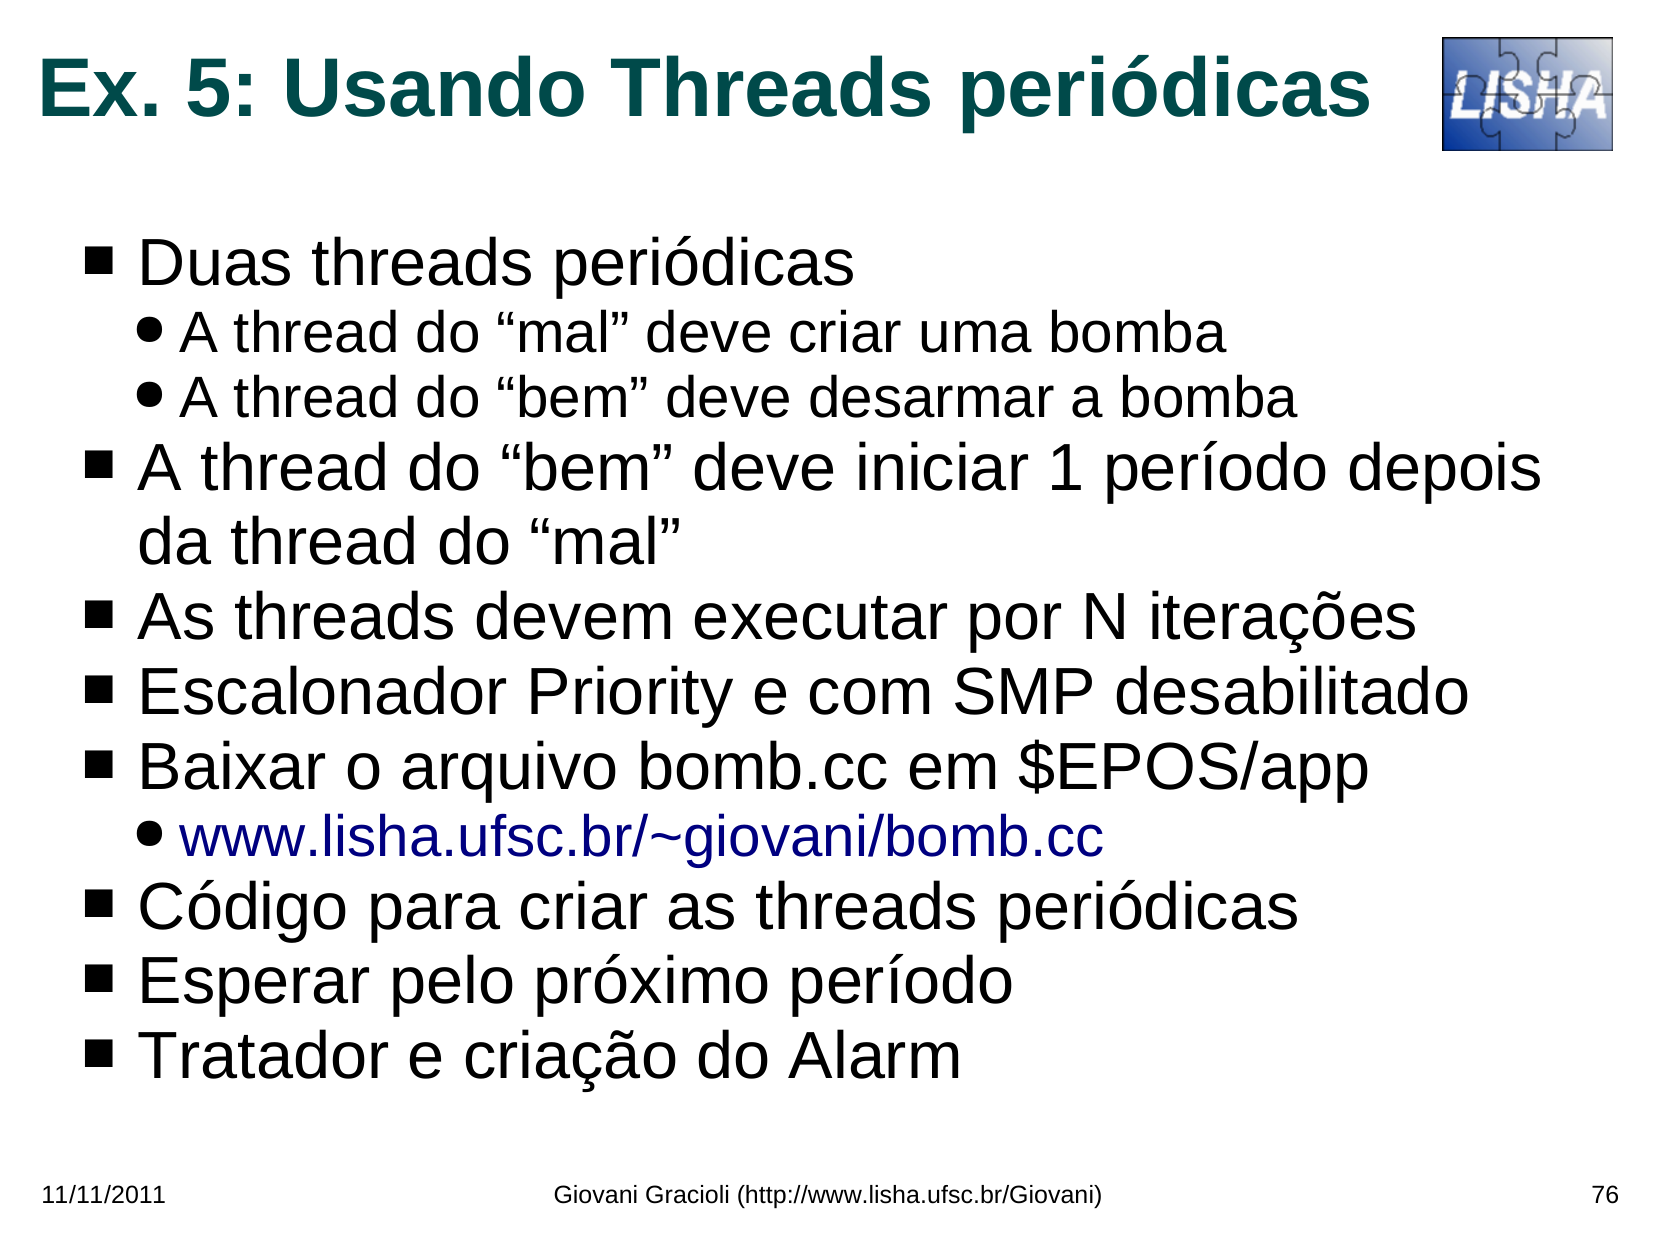

# Ex. 5: Usando Threads periódicas
Duas threads periódicas
A thread do “mal” deve criar uma bomba
A thread do “bem” deve desarmar a bomba
A thread do “bem” deve iniciar 1 período depois da thread do “mal”
As threads devem executar por N iterações
Escalonador Priority e com SMP desabilitado
Baixar o arquivo bomb.cc em $EPOS/app
www.lisha.ufsc.br/~giovani/bomb.cc
Código para criar as threads periódicas
Esperar pelo próximo período
Tratador e criação do Alarm